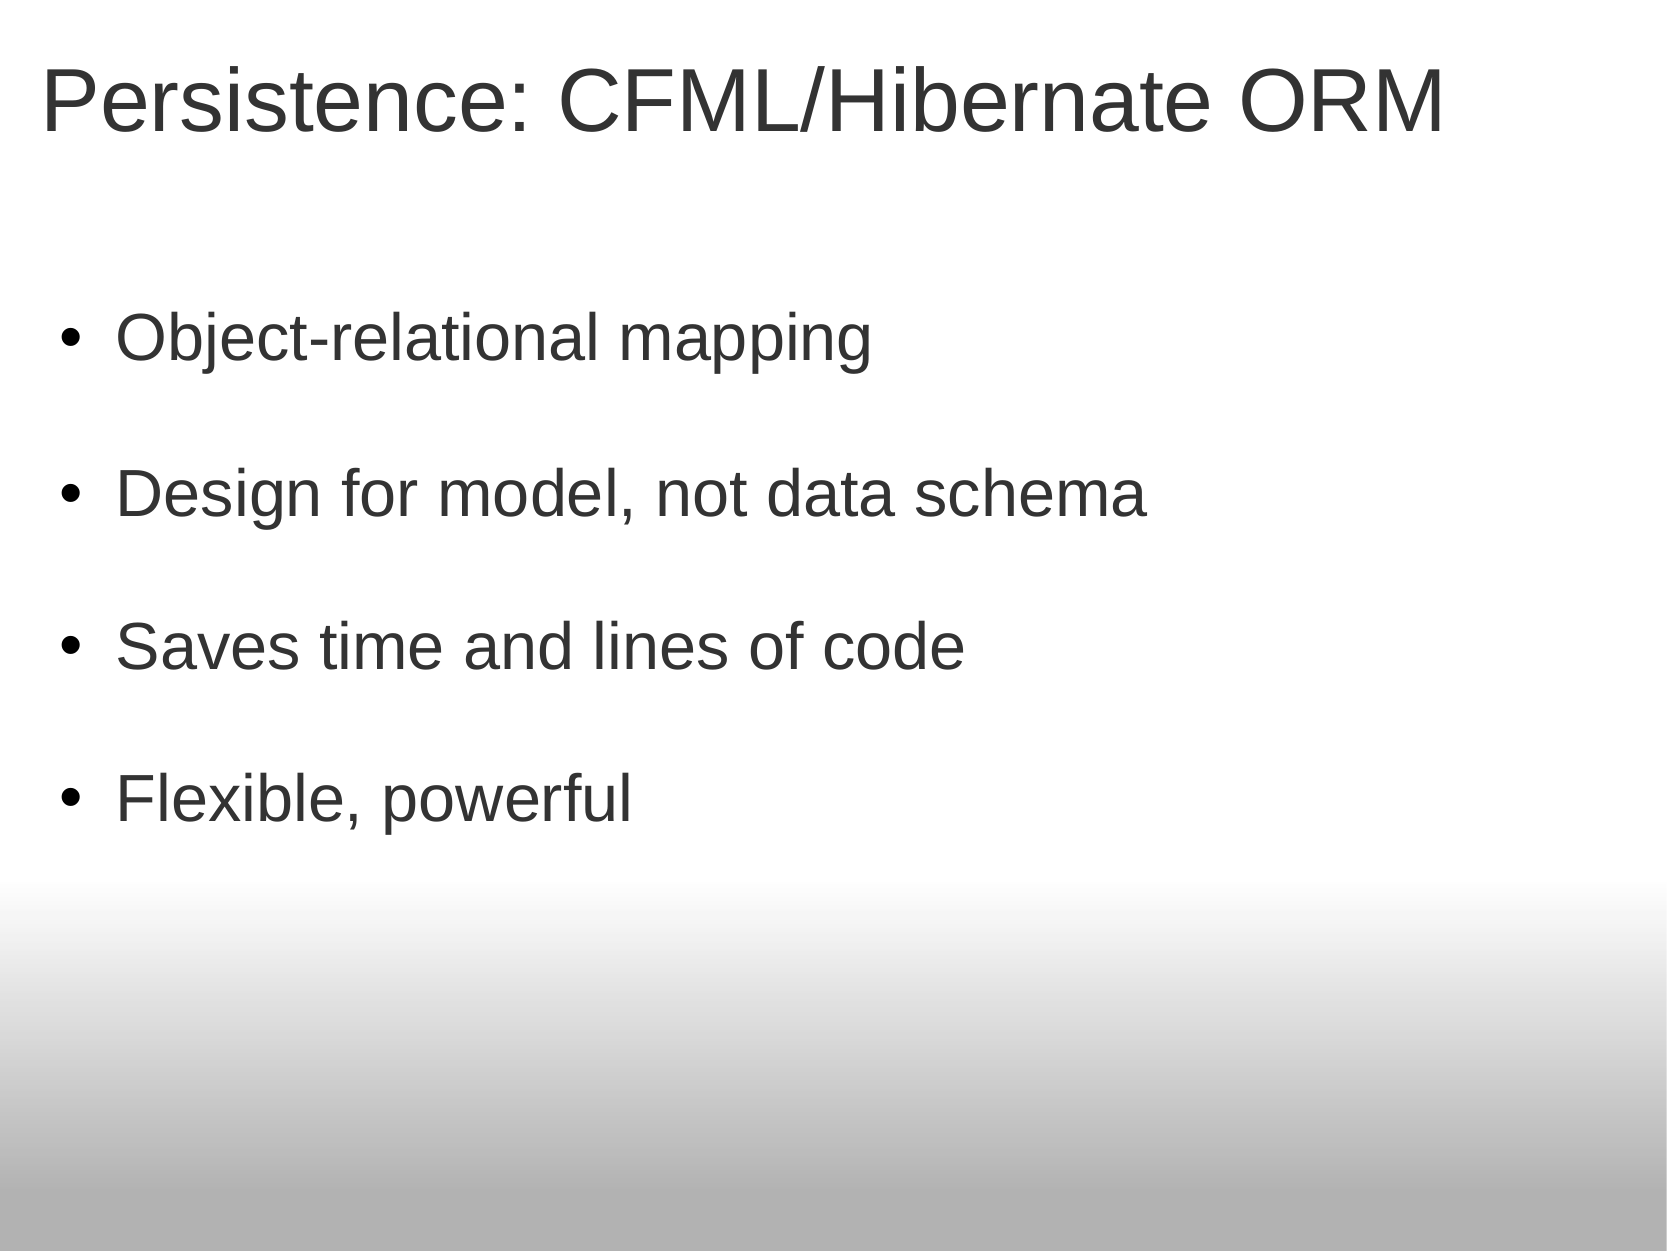

# Persistence: CFML/Hibernate ORM
Object-relational mapping
Design for model, not data schema
Saves time and lines of code
Flexible, powerful